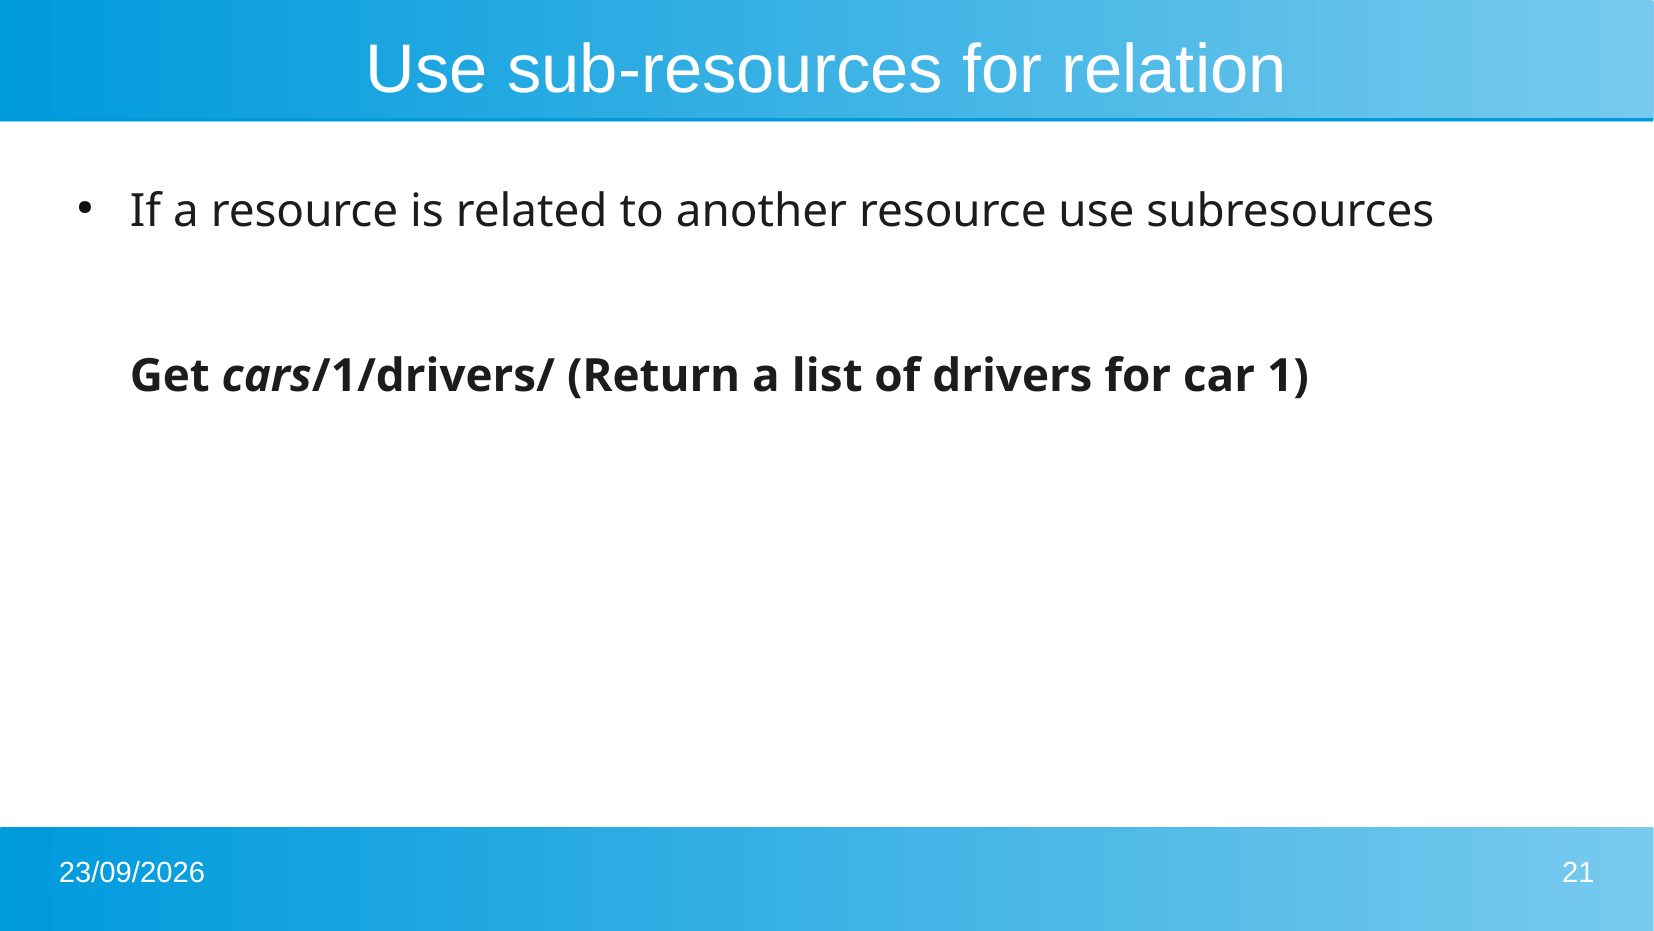

# Use sub-resources for relation
If a resource is related to another resource use subresources
Get cars/1/drivers/ (Return a list of drivers for car 1)
21